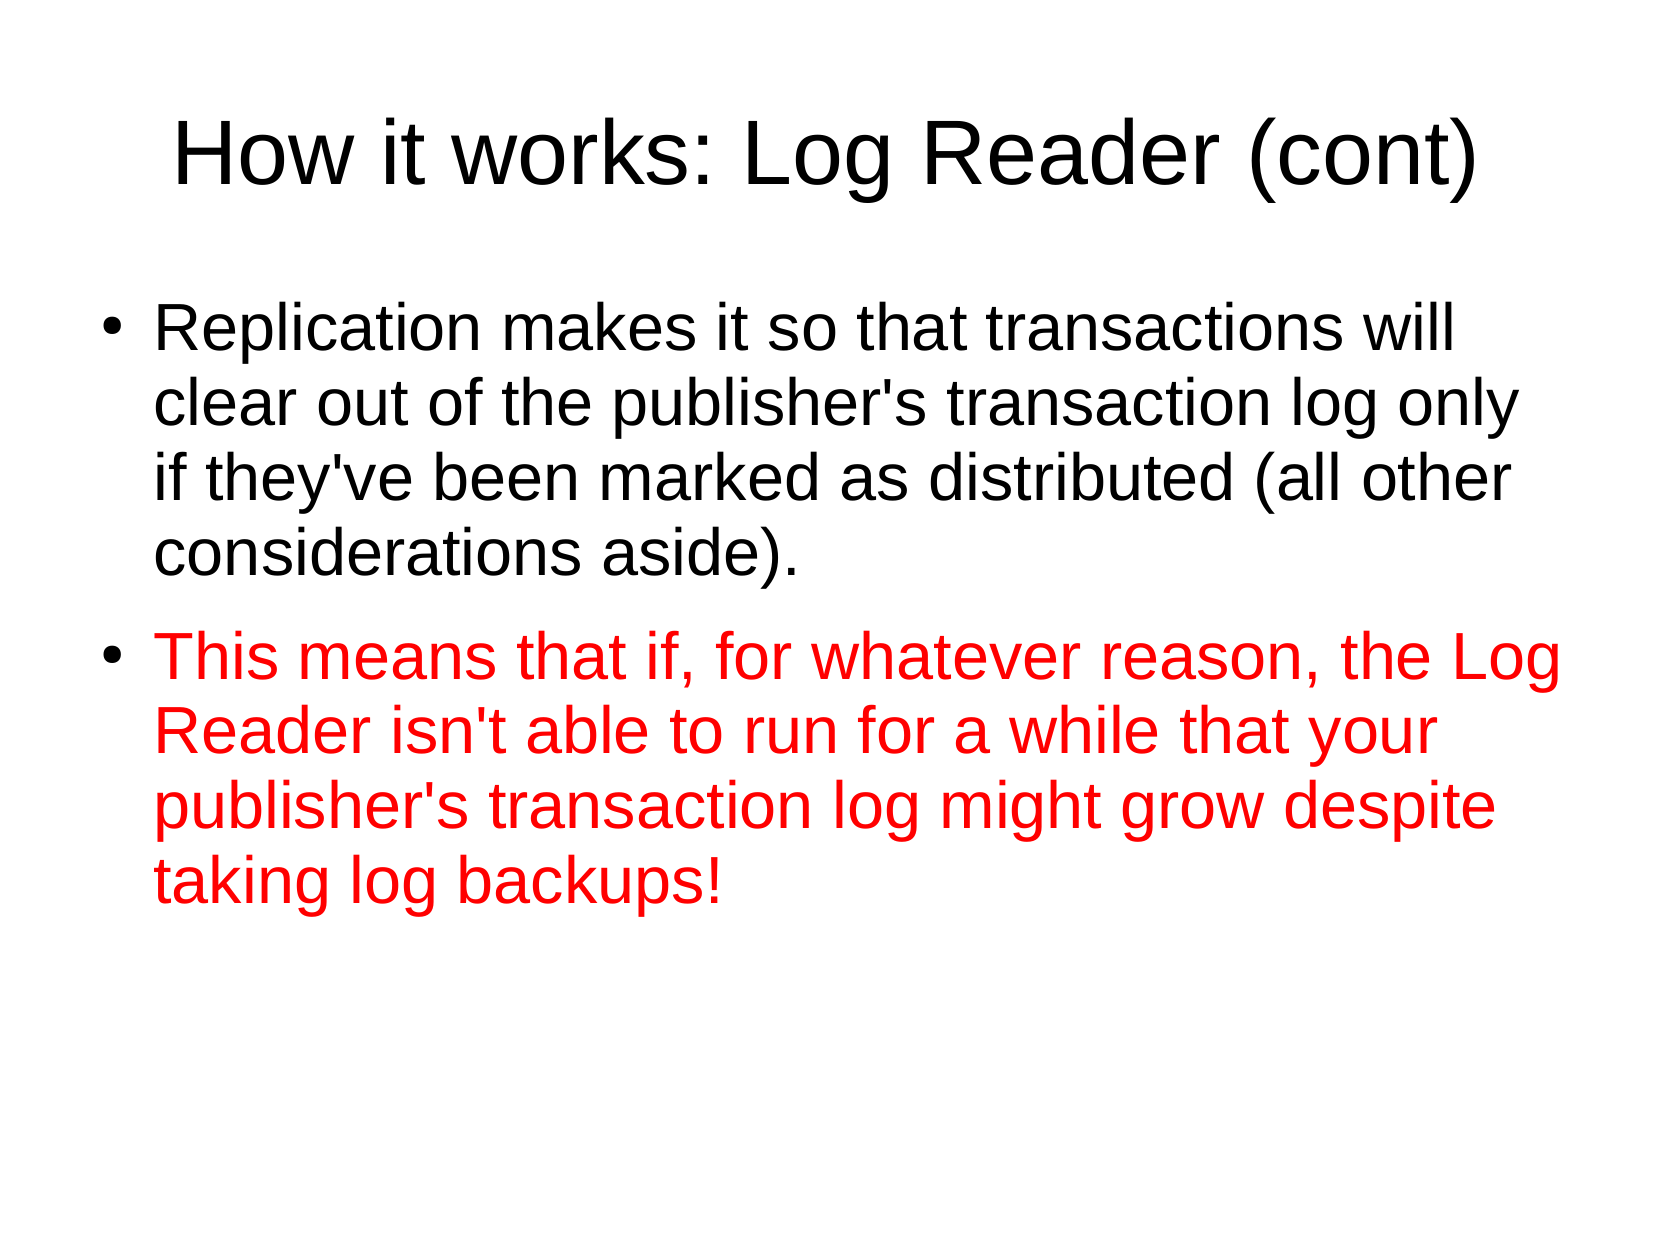

# How it works: Log Reader (cont)
Replication makes it so that transactions will clear out of the publisher's transaction log only if they've been marked as distributed (all other considerations aside).
This means that if, for whatever reason, the Log Reader isn't able to run for a while that your publisher's transaction log might grow despite taking log backups!